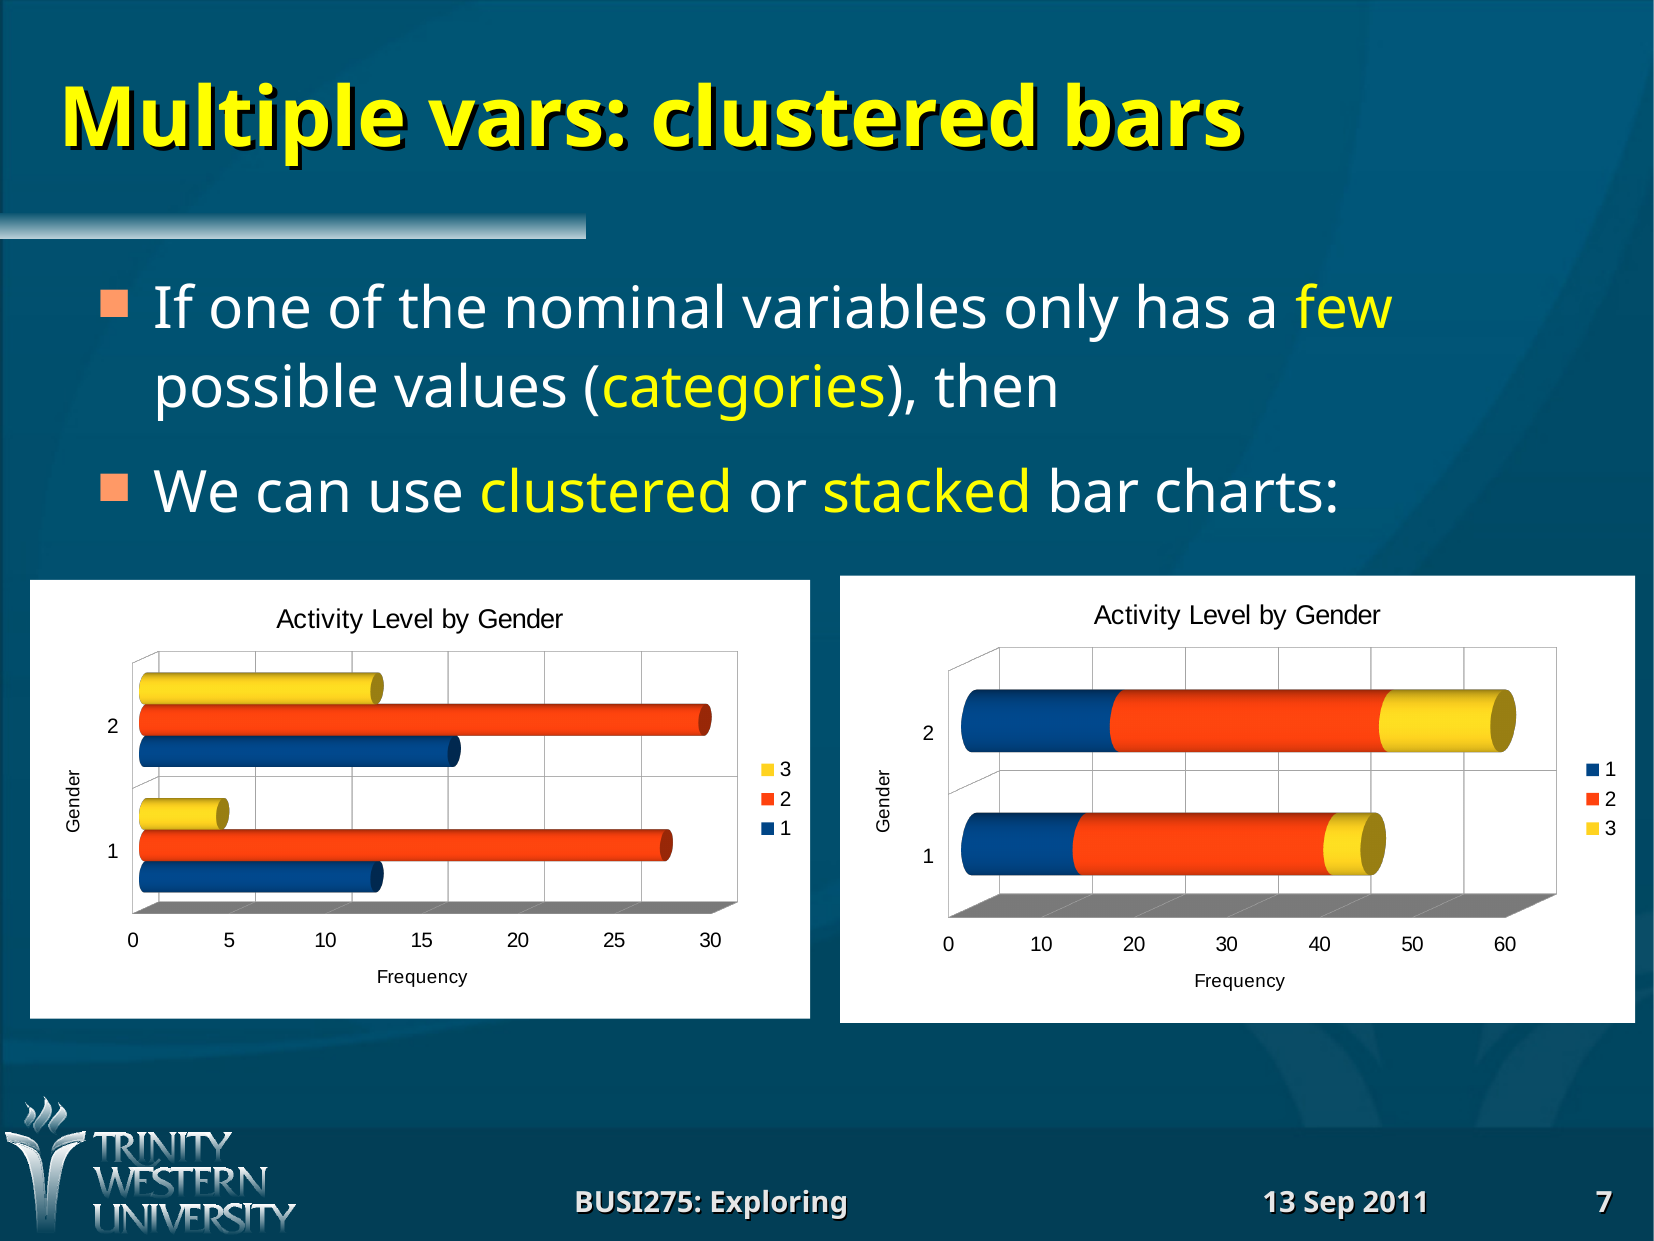

# Multiple vars: clustered bars
If one of the nominal variables only has a few possible values (categories), then
We can use clustered or stacked bar charts:
[unsupported chart]
[unsupported chart]
BUSI275: Exploring
13 Sep 2011
7